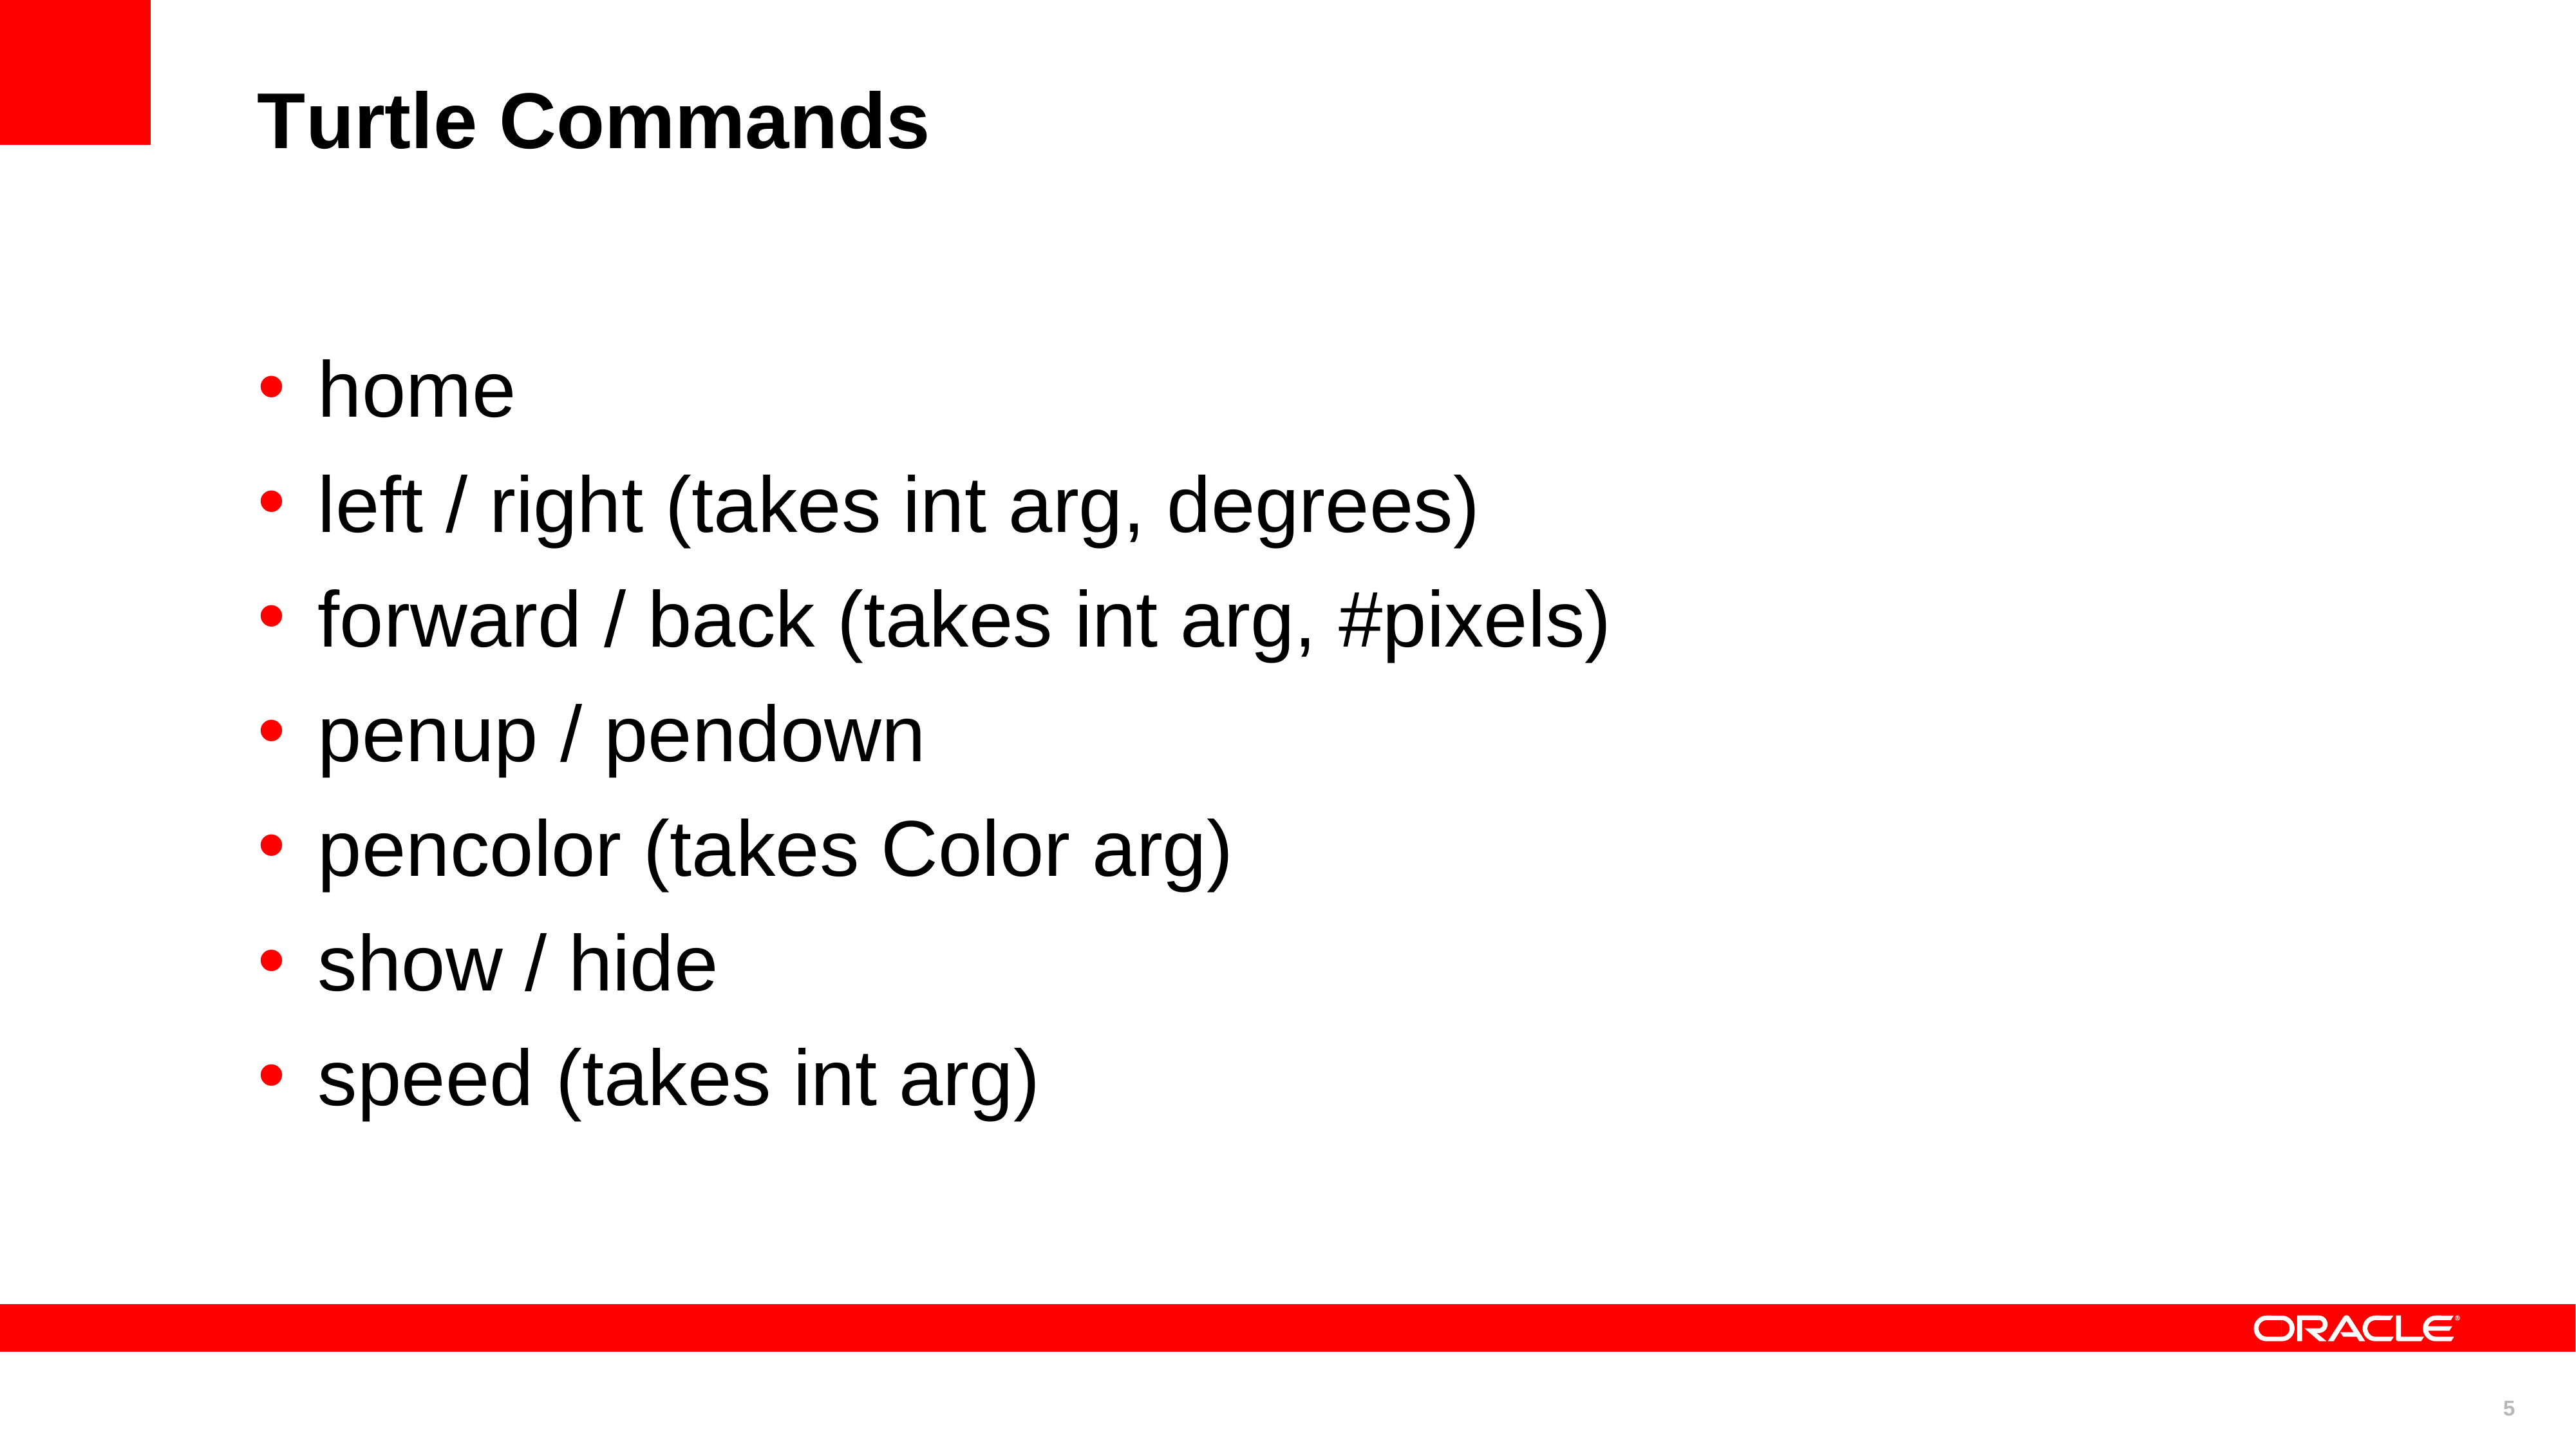

# Turtle Commands
home
left / right (takes int arg, degrees)
forward / back (takes int arg, #pixels)
penup / pendown
pencolor (takes Color arg)
show / hide
speed (takes int arg)